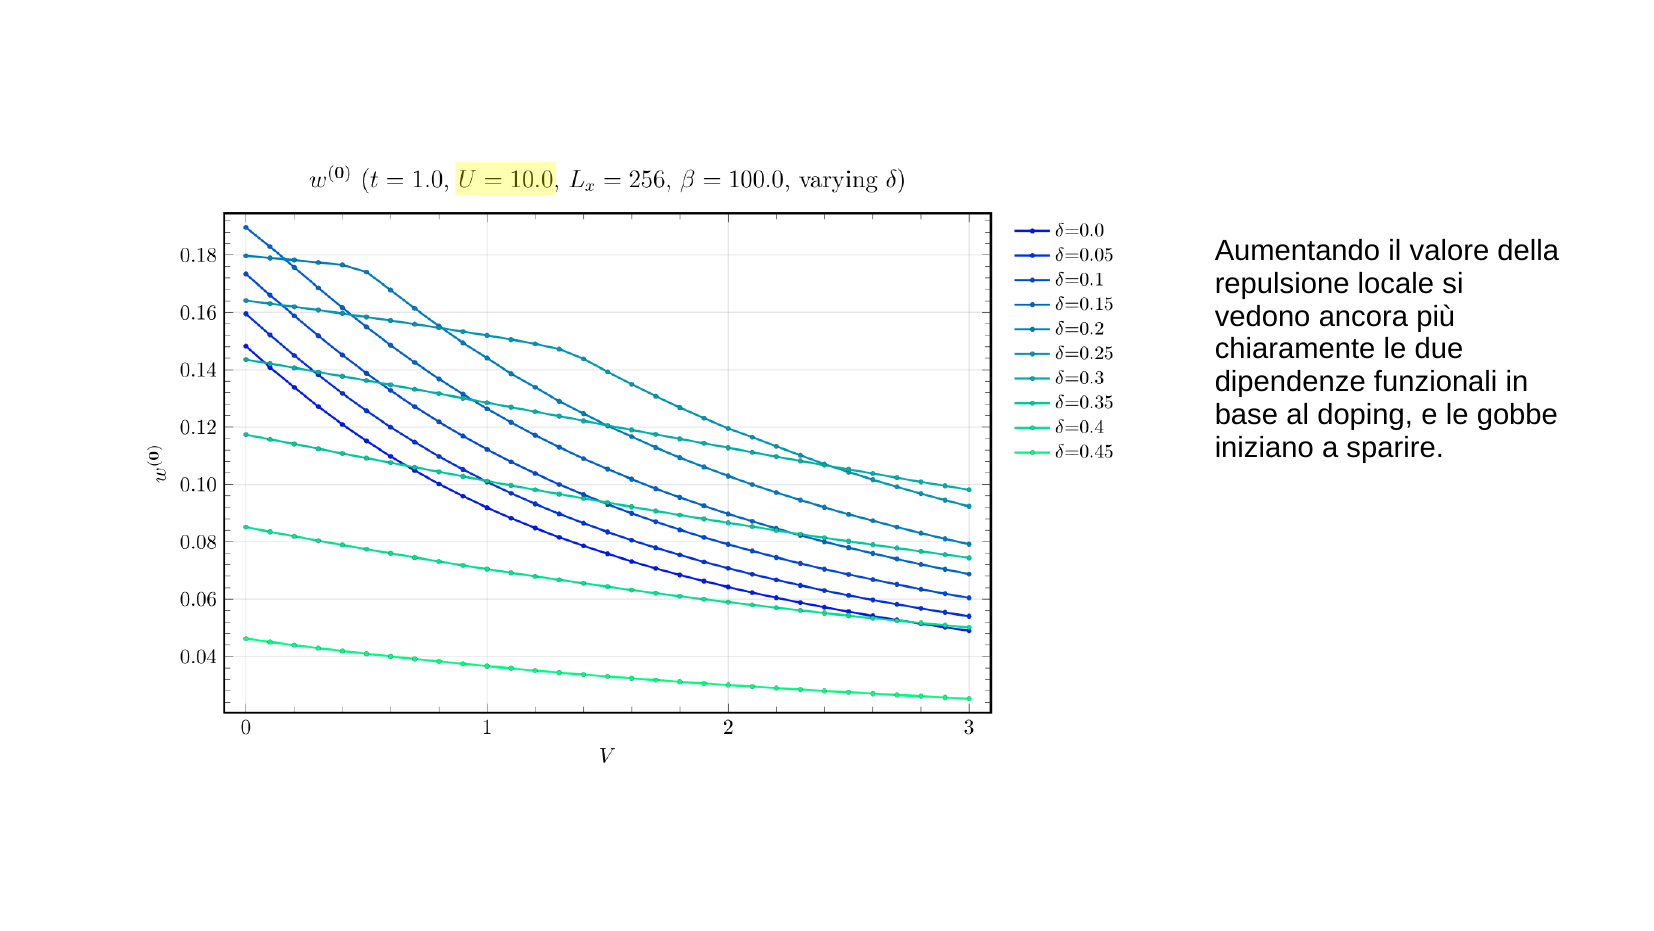

Aumentando il valore della repulsione locale si vedono ancora più chiaramente le due dipendenze funzionali in base al doping, e le gobbe iniziano a sparire.